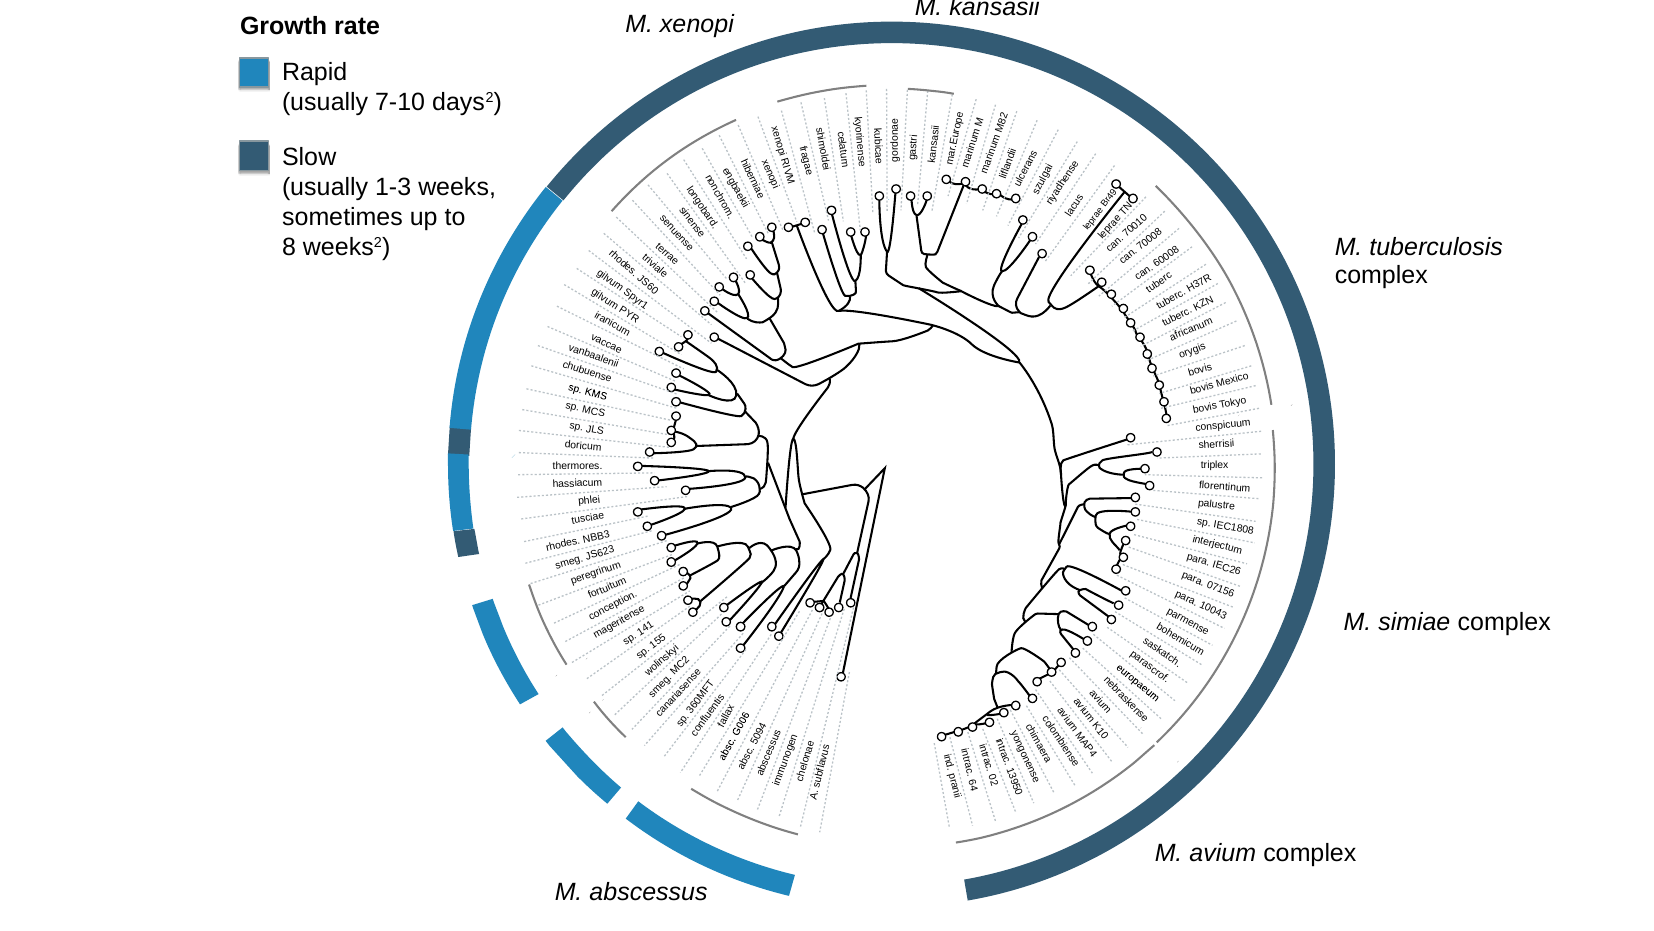

M. kansasii
Growth rate
M. xenopi
Rapid
(usually 7-10 days2)
Slow
(usually 1-3 weeks, sometimes up to
8 weeks2)
gastri
gordonae
kansasii
kubicae
mar.Europe
kyorinense
celatum
marinum M
shimoldei
marinum M82
fragae
liflandii
xenopi RIVM
ulcerans
xenopi
szulgai
hiberniae
riyadhense
engbaekii
lacus
nonchrom.
longobard.
leprae Br49
sinense
leprae TN
senuense
can. 70010
M. tuberculosis complex
terrae
can. 70008
triviale
can. 60008
rhodes. JS60
tuberc
gilvum Spyr1
tuberc. H37R
gilvum PYR
tuberc. KZN
iranicum
africanum
vaccae
orygis
vanbaalenii
bovis
chubuense
bovis Mexico
sp. KMS
bovis Tokyo
sp. MCS
conspicuum
sp. JLS
sherrisii
doricum
triplex
thermores.
hassiacum
florentinum
phlei
palustre
tusciae
sp. IEC1808
rhodes. NBB3
interjectum
smeg. JS623
para. IEC26
peregrinum
para. 07156
fortuitum
M. simiae complex
para. 10043
conception.
mageritense
parmense
sp. 141
bohemicum
sp. 155
saskatch.
wolinskyi
parascrof.
smeg. MC2
europaeum
canariasense
nebraskense
sp. 360MFT
avium
confluentis
avium K10
fallax
avium MAP4
absc. G006
colombiense
absc. 5094
chimaera
abscessus
yongonense
immunogen
intrac. 13950
chelonae
intrac. 02
A. subflavus
intrac. 64
ind. pranii
M. avium complex
M. abscessus